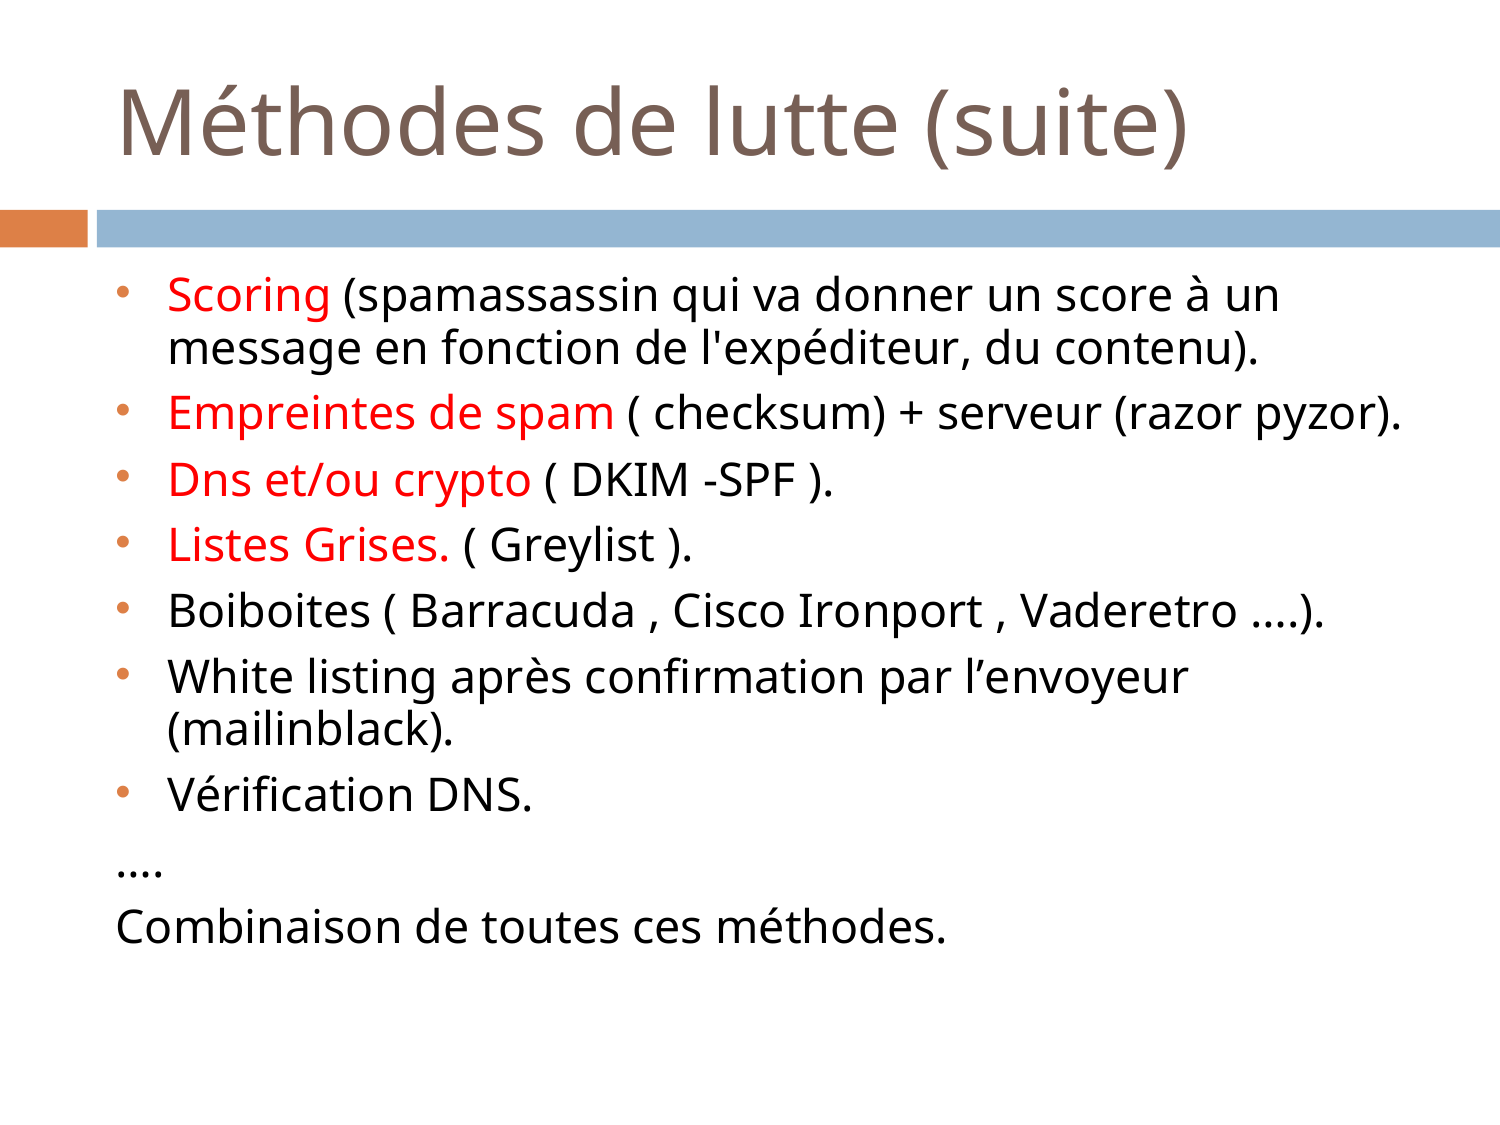

# Méthodes de lutte (suite)
Scoring (spamassassin qui va donner un score à un message en fonction de l'expéditeur, du contenu).
Empreintes de spam ( checksum) + serveur (razor pyzor).
Dns et/ou crypto ( DKIM -SPF ).
Listes Grises. ( Greylist ).
Boiboites ( Barracuda , Cisco Ironport , Vaderetro ….).
White listing après confirmation par l’envoyeur (mailinblack).
Vérification DNS.
….
Combinaison de toutes ces méthodes.